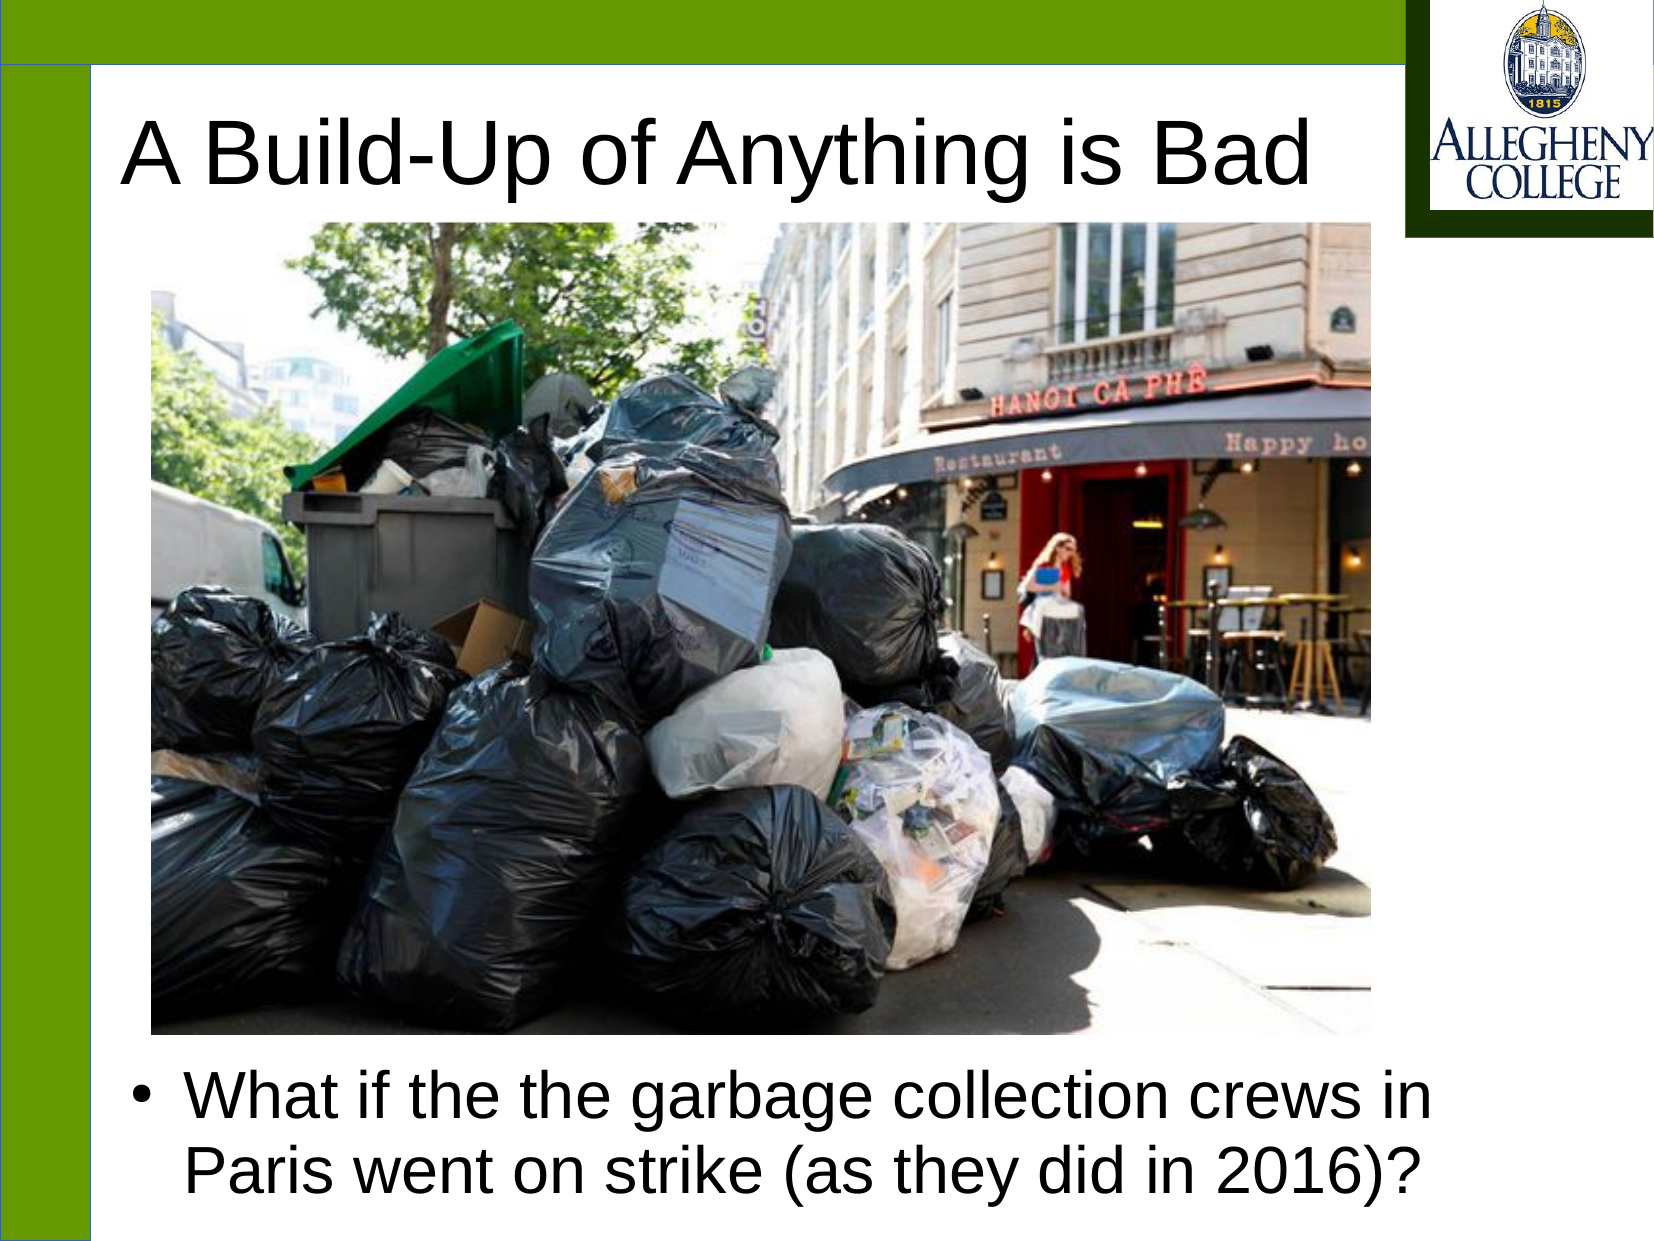

# A Build-Up of Anything is Bad
What if the the garbage collection crews in Paris went on strike (as they did in 2016)?